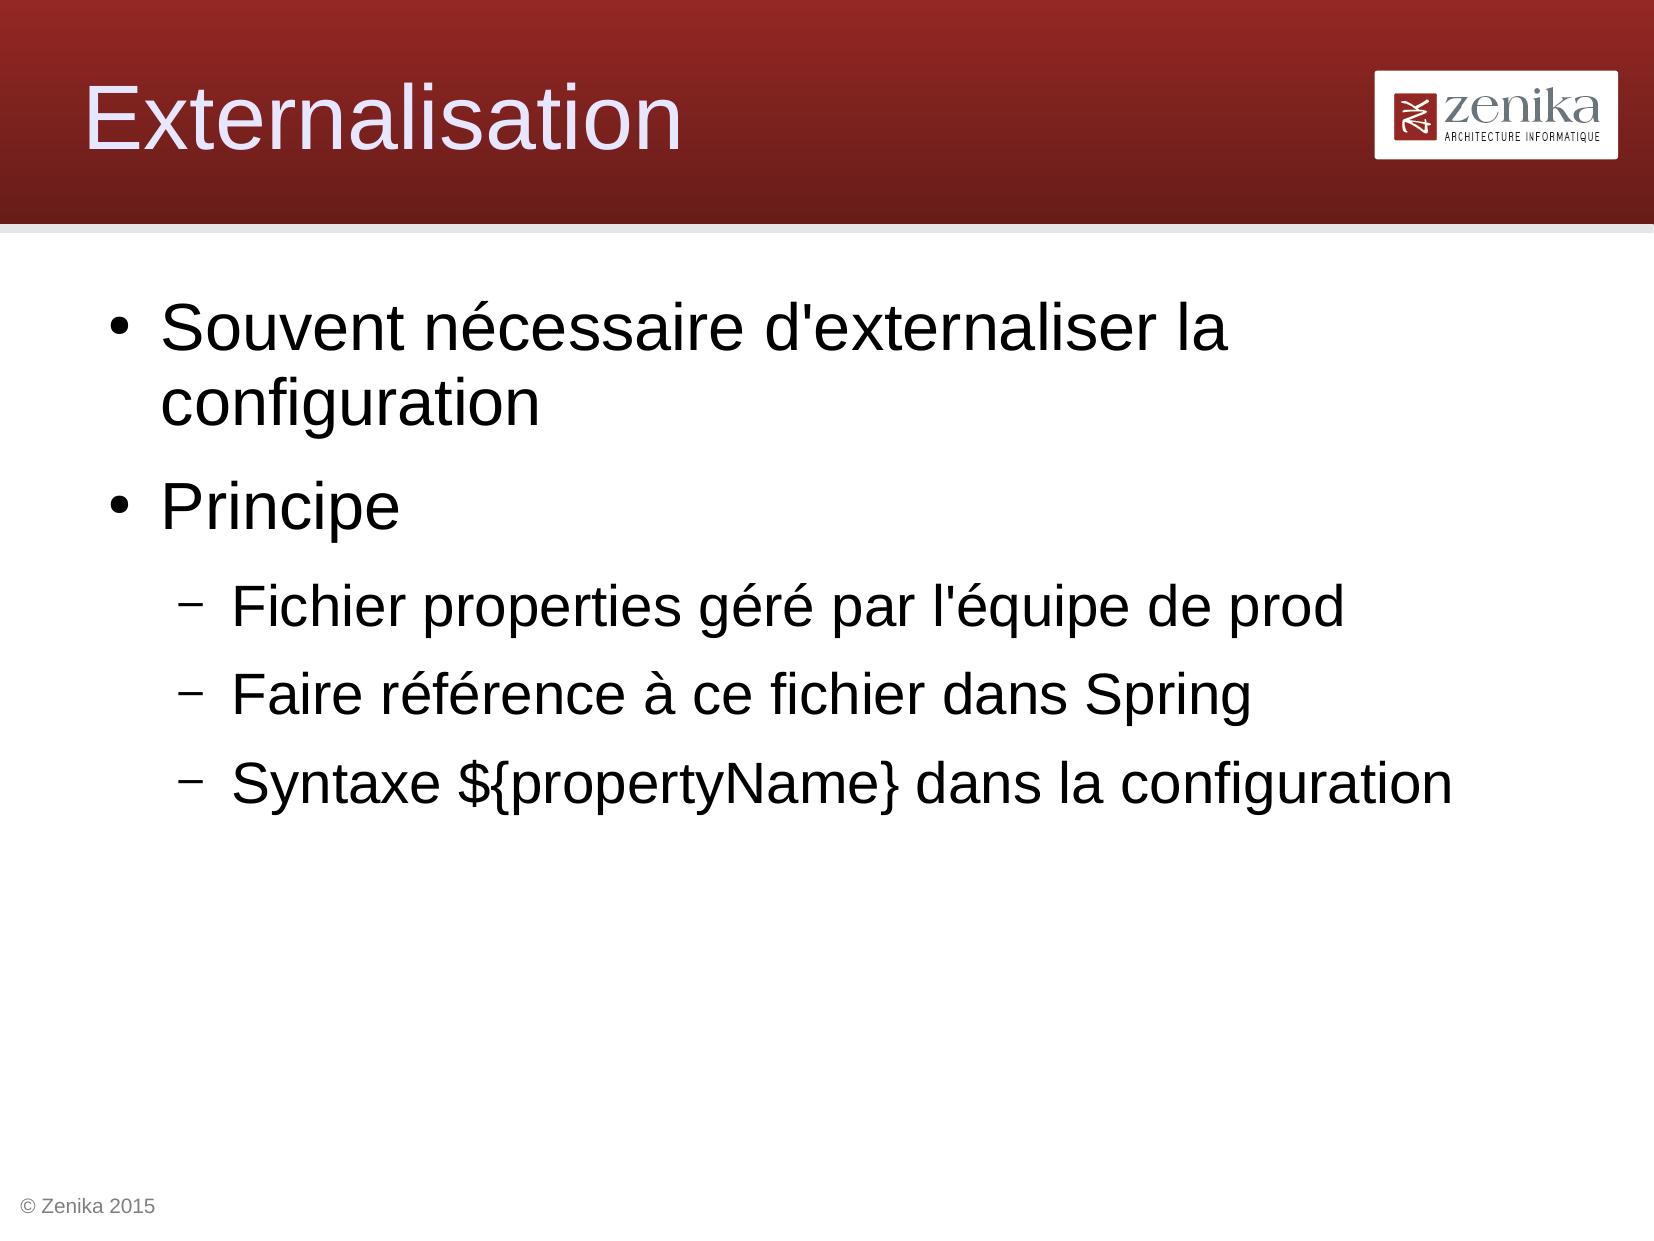

# Externalisation
Souvent nécessaire d'externaliser la configuration
Principe
Fichier properties géré par l'équipe de prod
Faire référence à ce fichier dans Spring
Syntaxe ${propertyName} dans la configuration